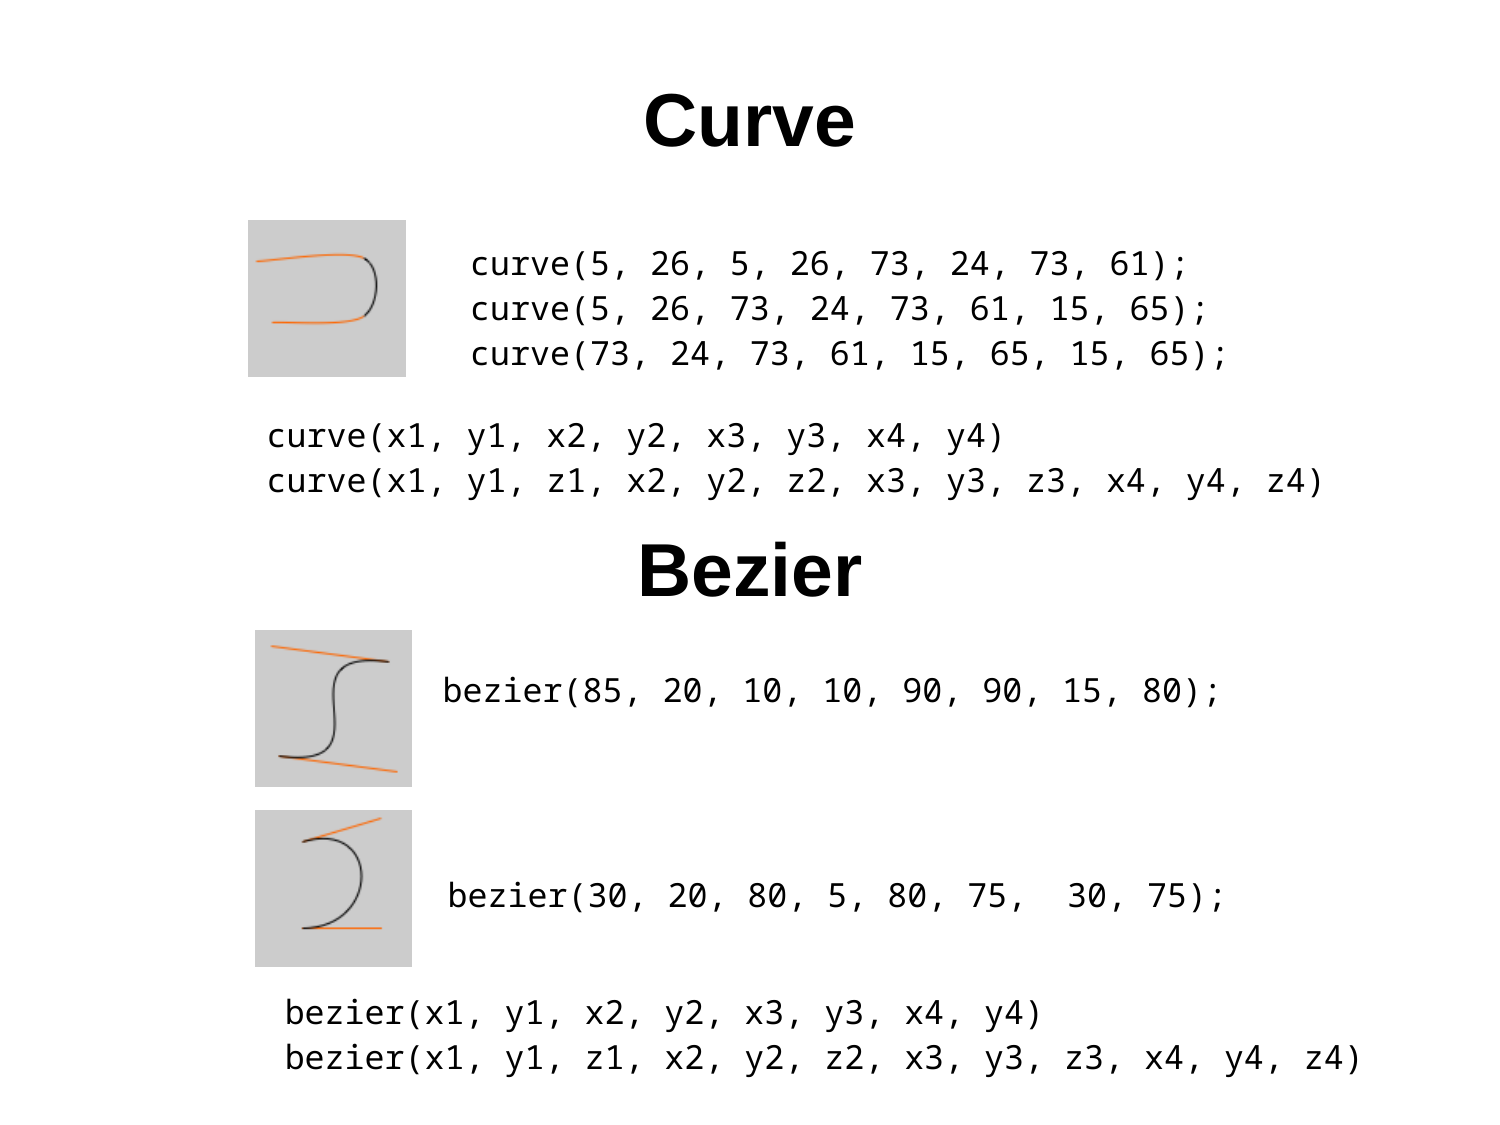

Curve
curve(5, 26, 5, 26, 73, 24, 73, 61);
curve(5, 26, 73, 24, 73, 61, 15, 65);
curve(73, 24, 73, 61, 15, 65, 15, 65);
curve(x1, y1, x2, y2, x3, y3, x4, y4)
curve(x1, y1, z1, x2, y2, z2, x3, y3, z3, x4, y4, z4)
Bezier
bezier(85, 20, 10, 10, 90, 90, 15, 80);
bezier(30, 20, 80, 5, 80, 75, 30, 75);
bezier(x1, y1, x2, y2, x3, y3, x4, y4)
bezier(x1, y1, z1, x2, y2, z2, x3, y3, z3, x4, y4, z4)